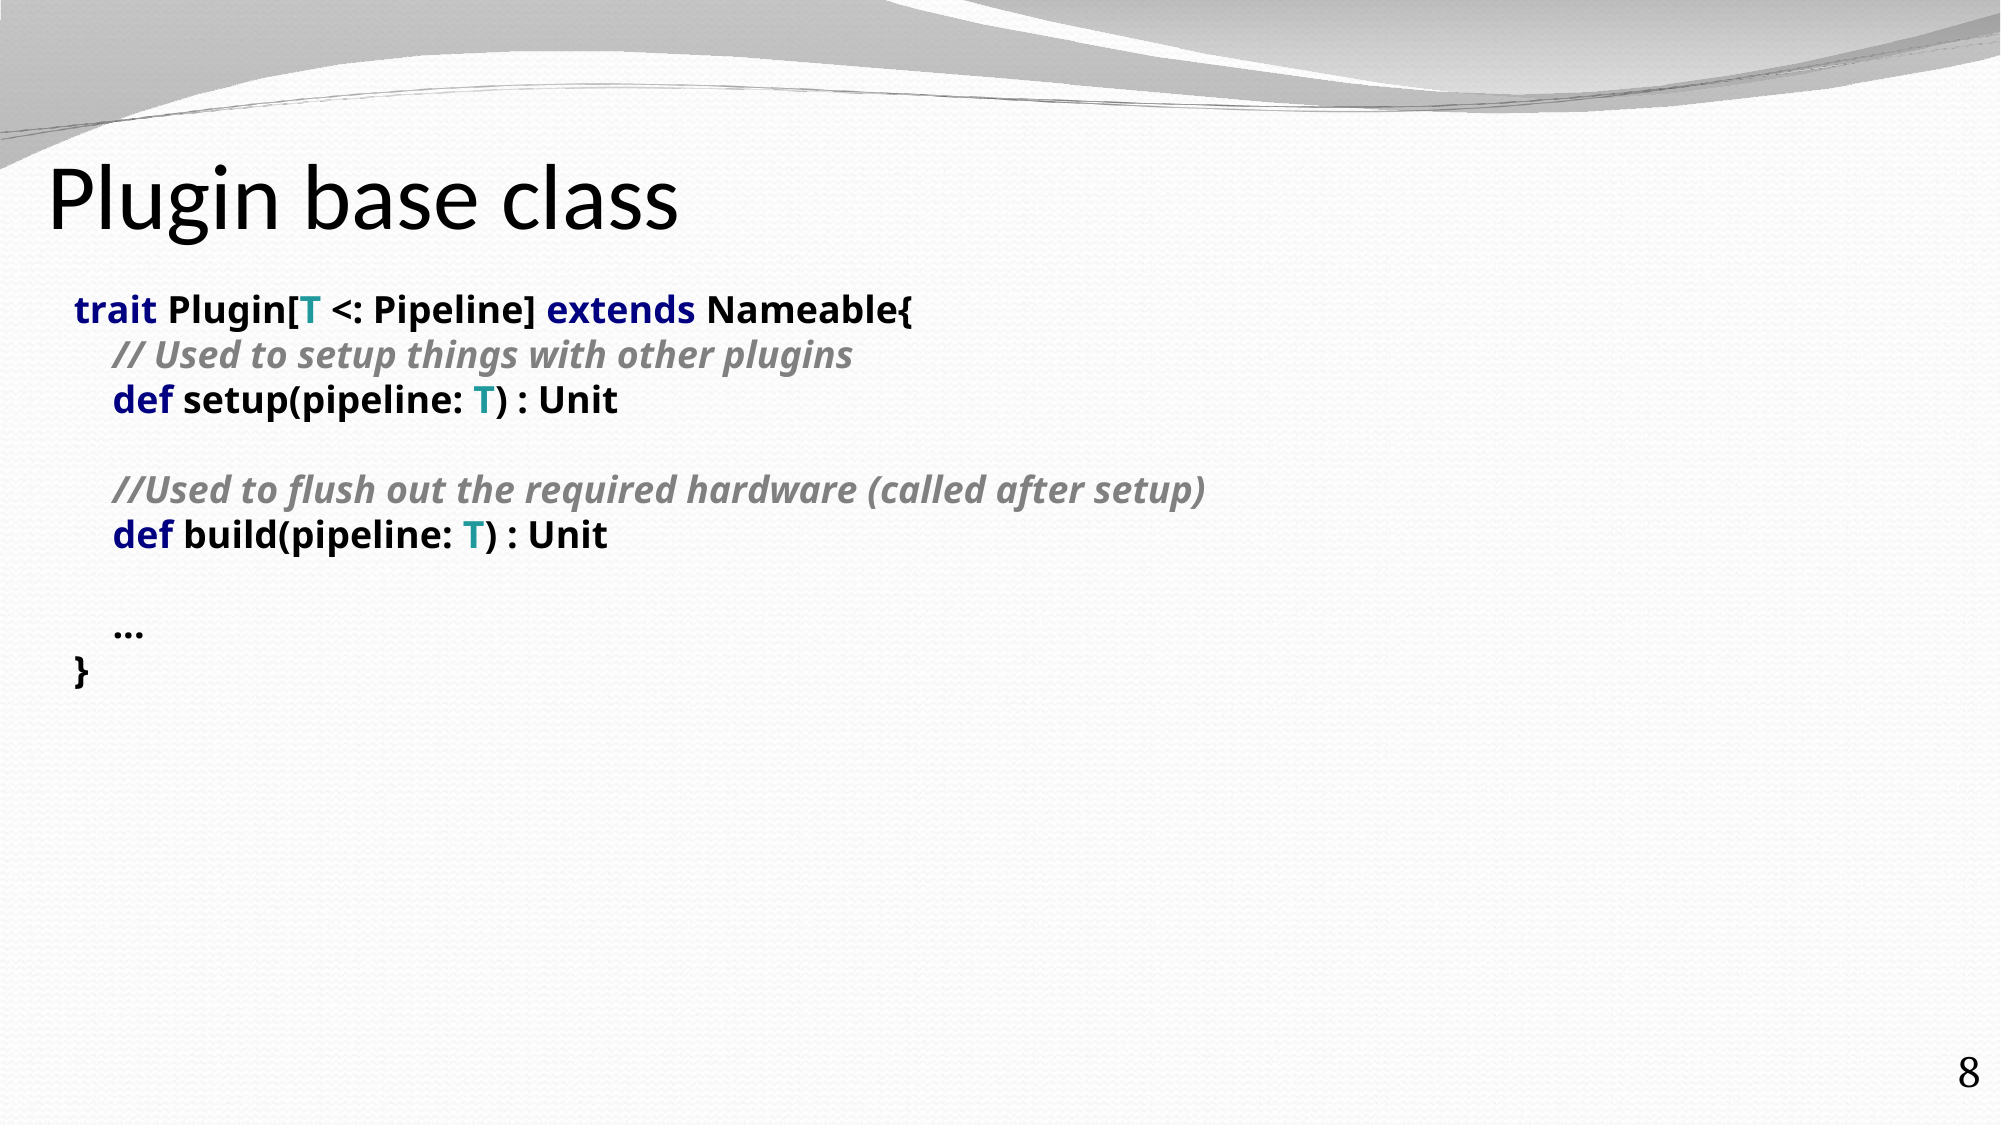

# Plugin base class
trait Plugin[T <: Pipeline] extends Nameable{
 // Used to setup things with other plugins
 def setup(pipeline: T) : Unit
 //Used to flush out the required hardware (called after setup)
 def build(pipeline: T) : Unit
 ...
}